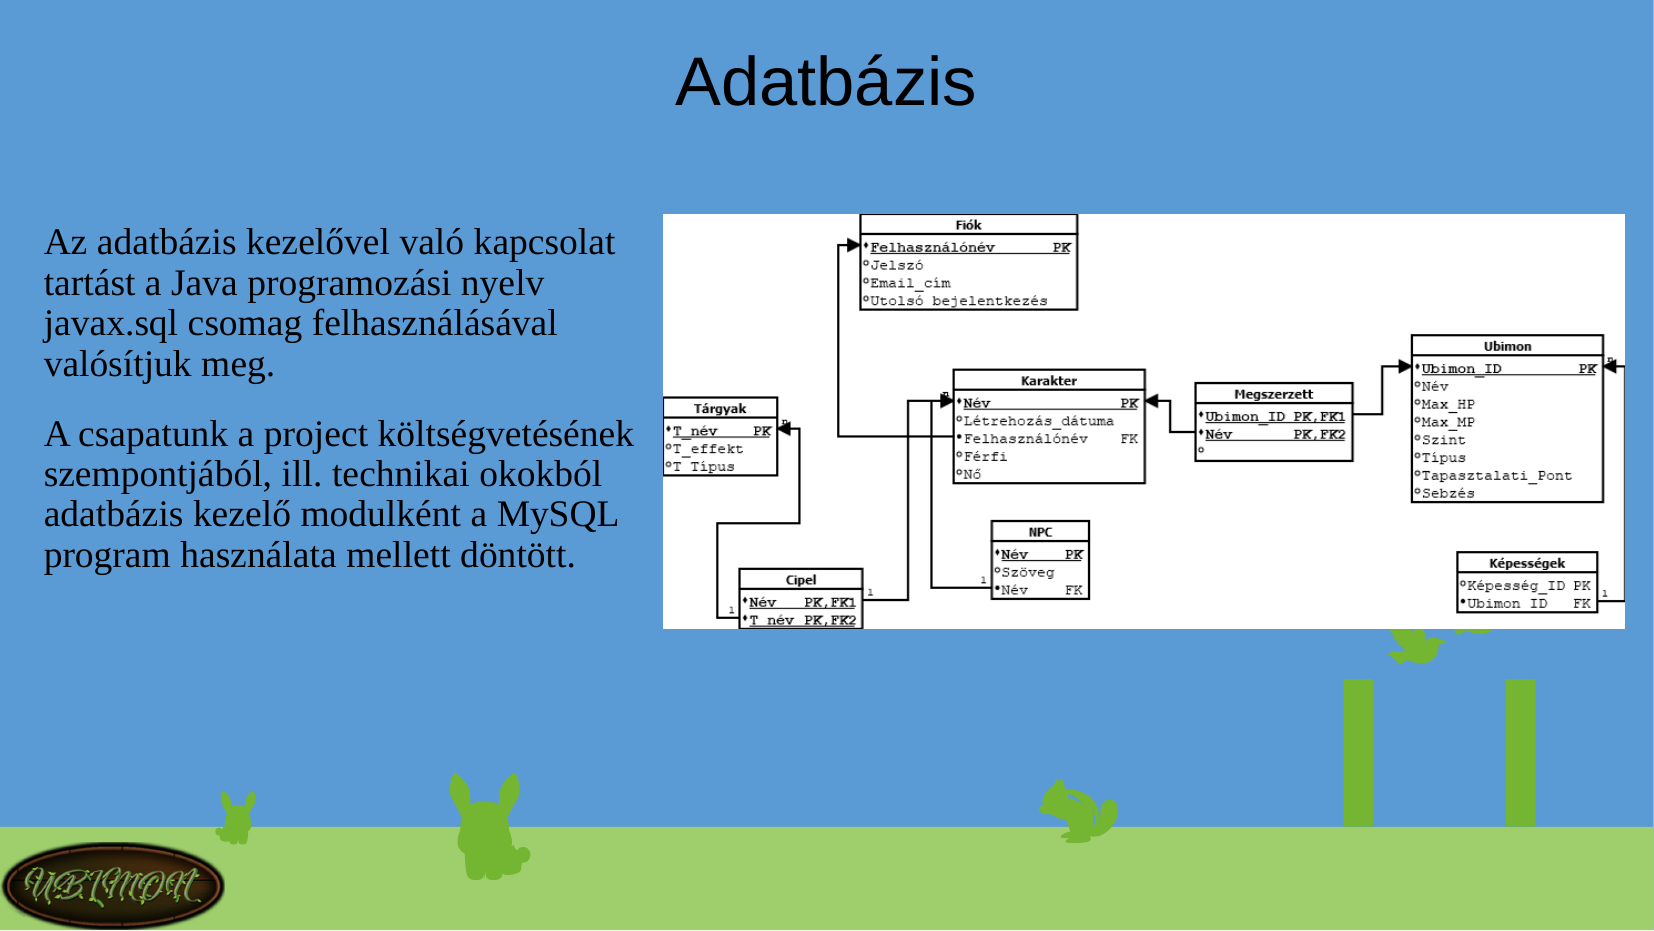

# Adatbázis
Az adatbázis kezelővel való kapcsolat tartást a Java programozási nyelv javax.sql csomag felhasználásával valósítjuk meg.
A csapatunk a project költségvetésének szempontjából, ill. technikai okokból adatbázis kezelő modulként a MySQL program használata mellett döntött.